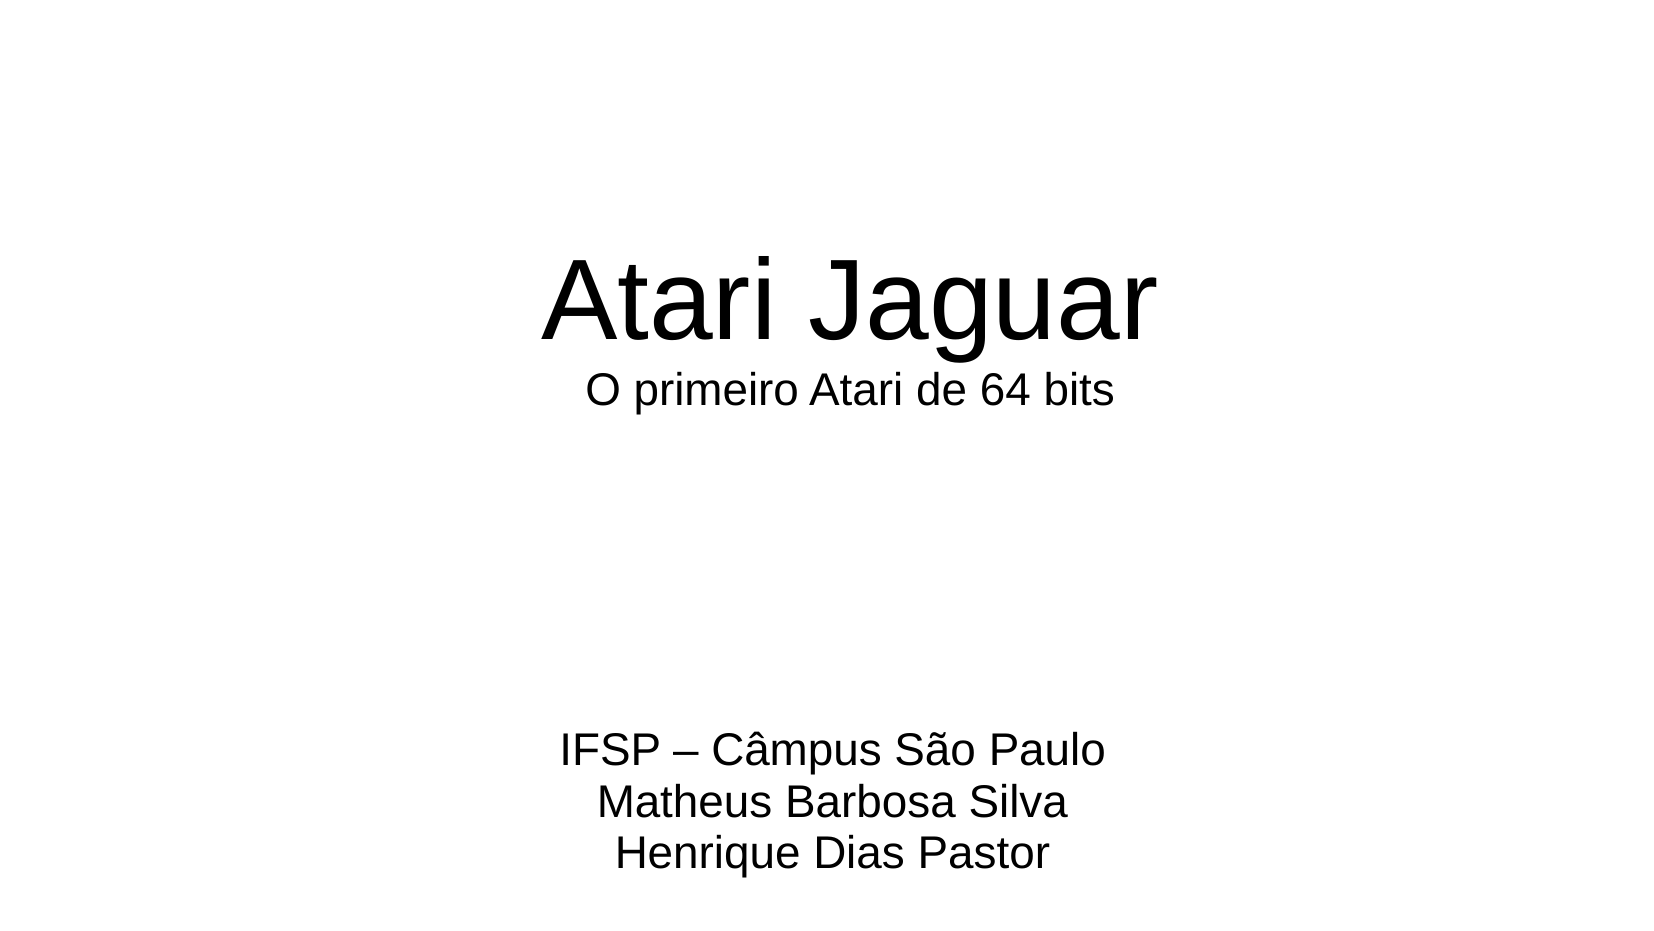

# Atari Jaguar O primeiro Atari de 64 bits
IFSP – Câmpus São Paulo
Matheus Barbosa Silva
Henrique Dias Pastor